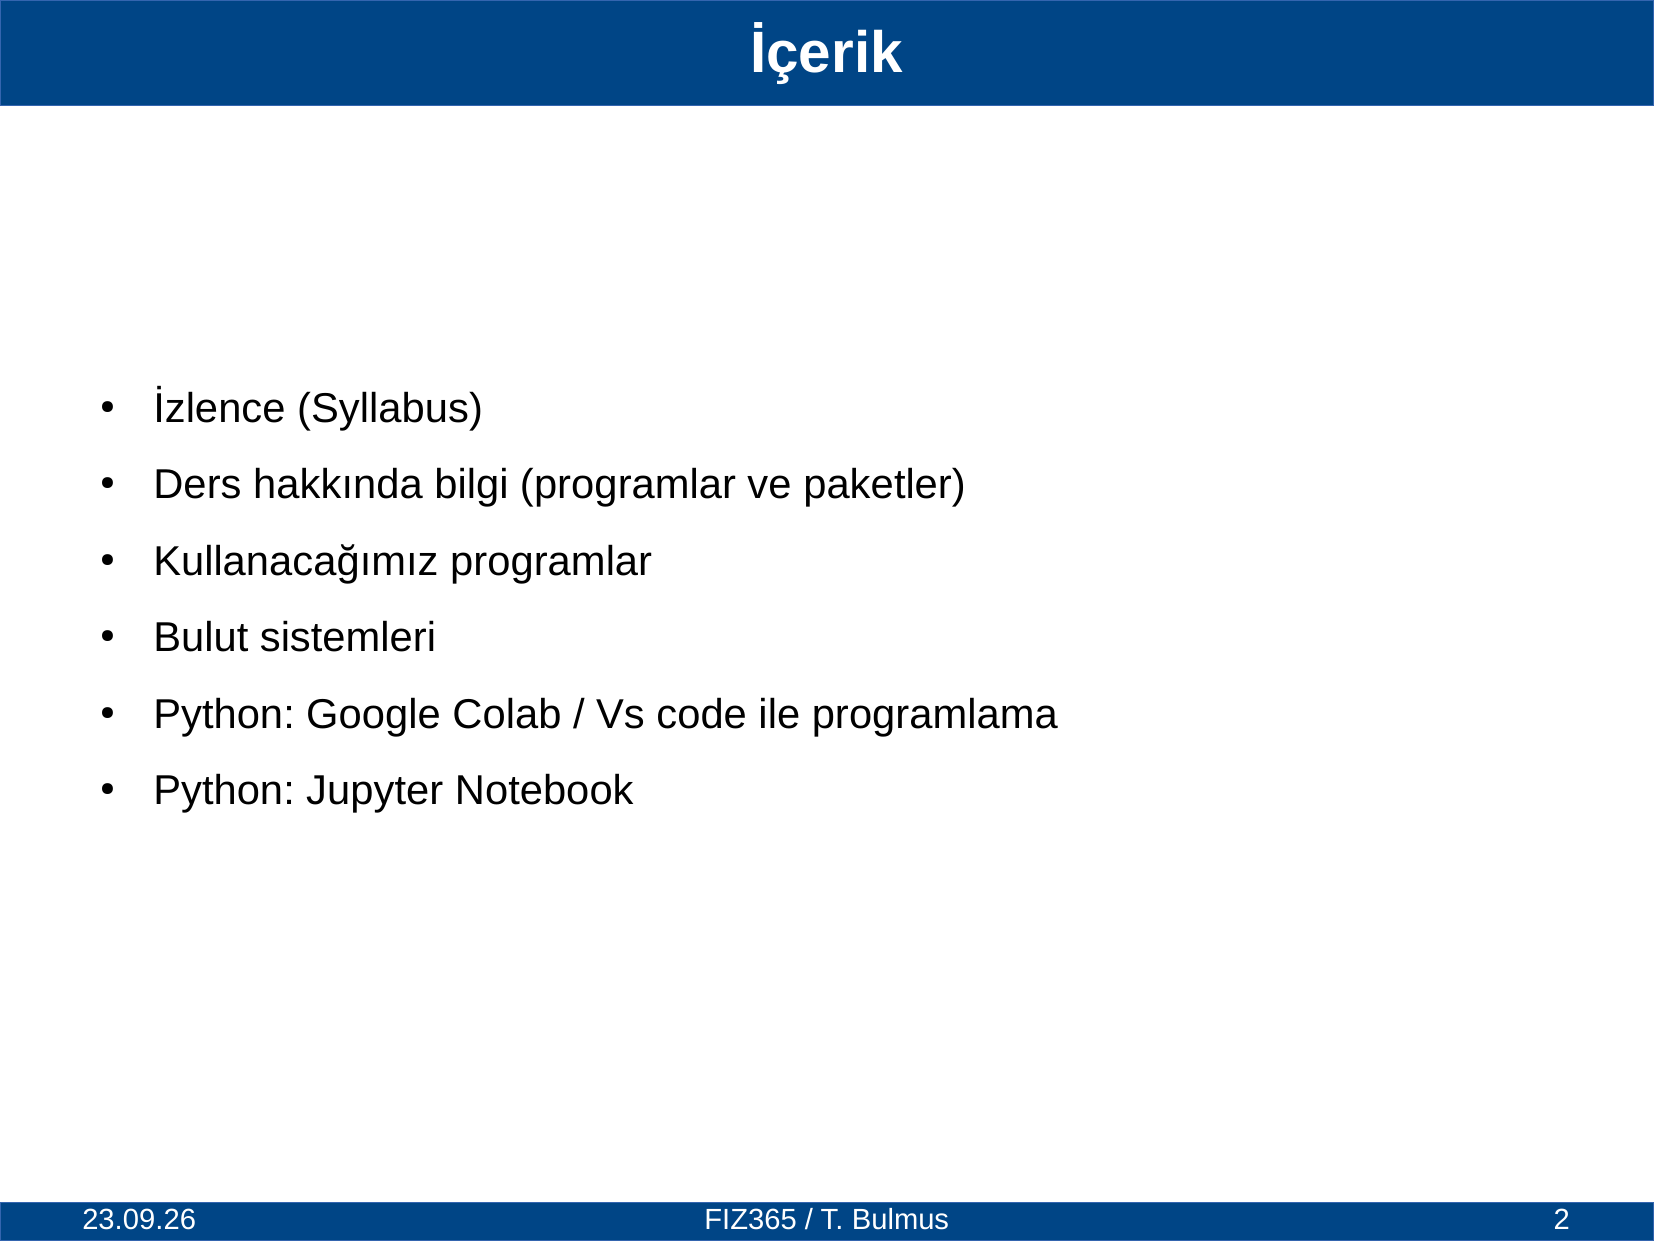

# İçerik
İzlence (Syllabus)
Ders hakkında bilgi (programlar ve paketler)
Kullanacağımız programlar
Bulut sistemleri
Python: Google Colab / Vs code ile programlama
Python: Jupyter Notebook
FIZ365 / T. Bulmus
2